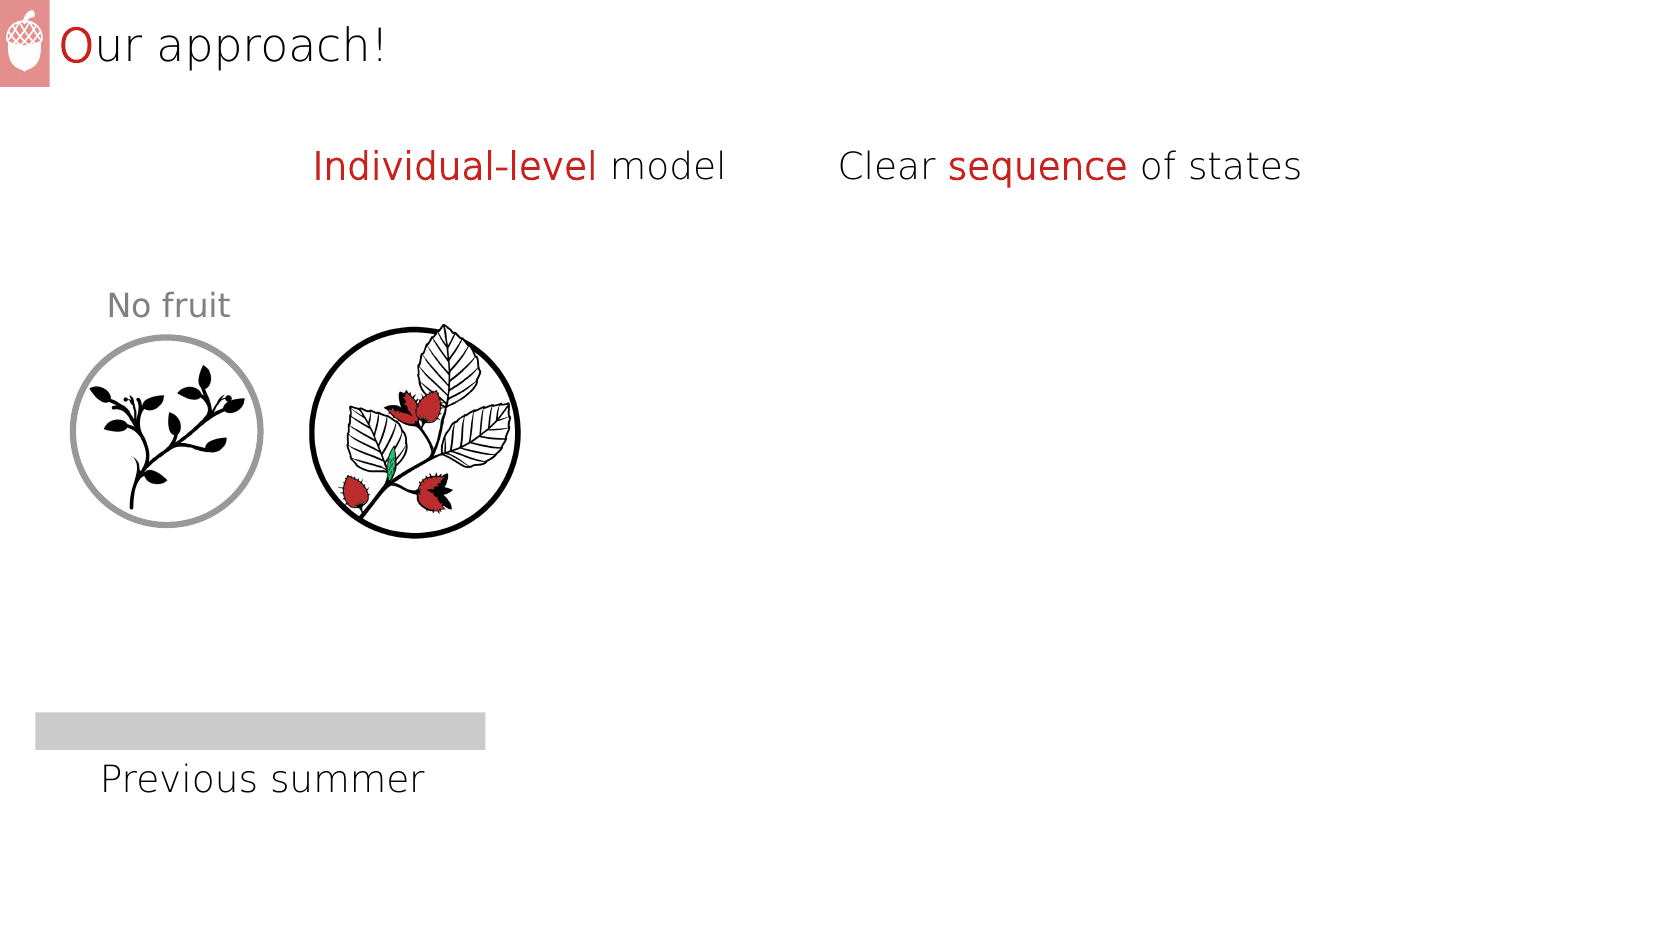

Our approach!
Individual-level model
Clear sequence of states
No fruit
Previous summer